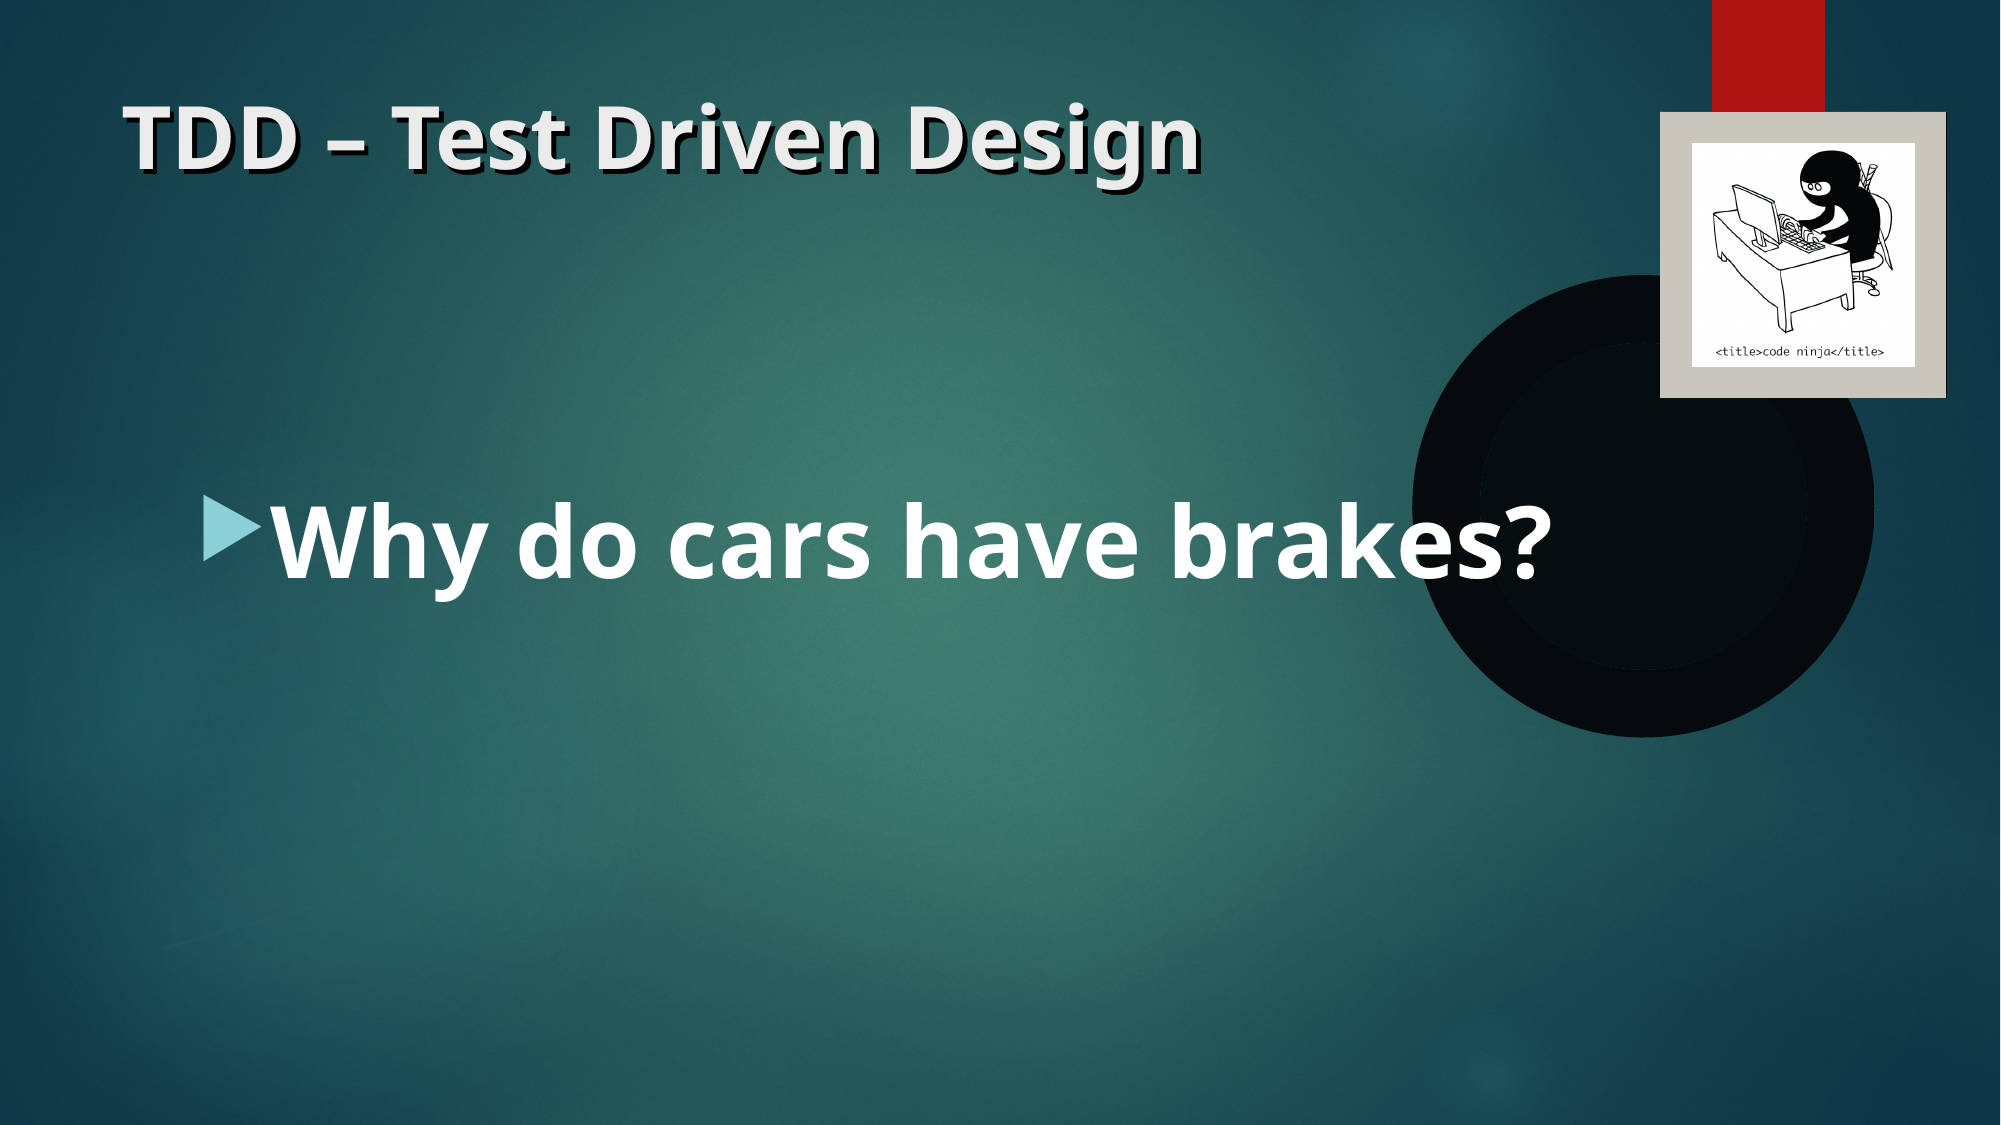

# TDD – Test Driven Design
Why do cars have brakes?